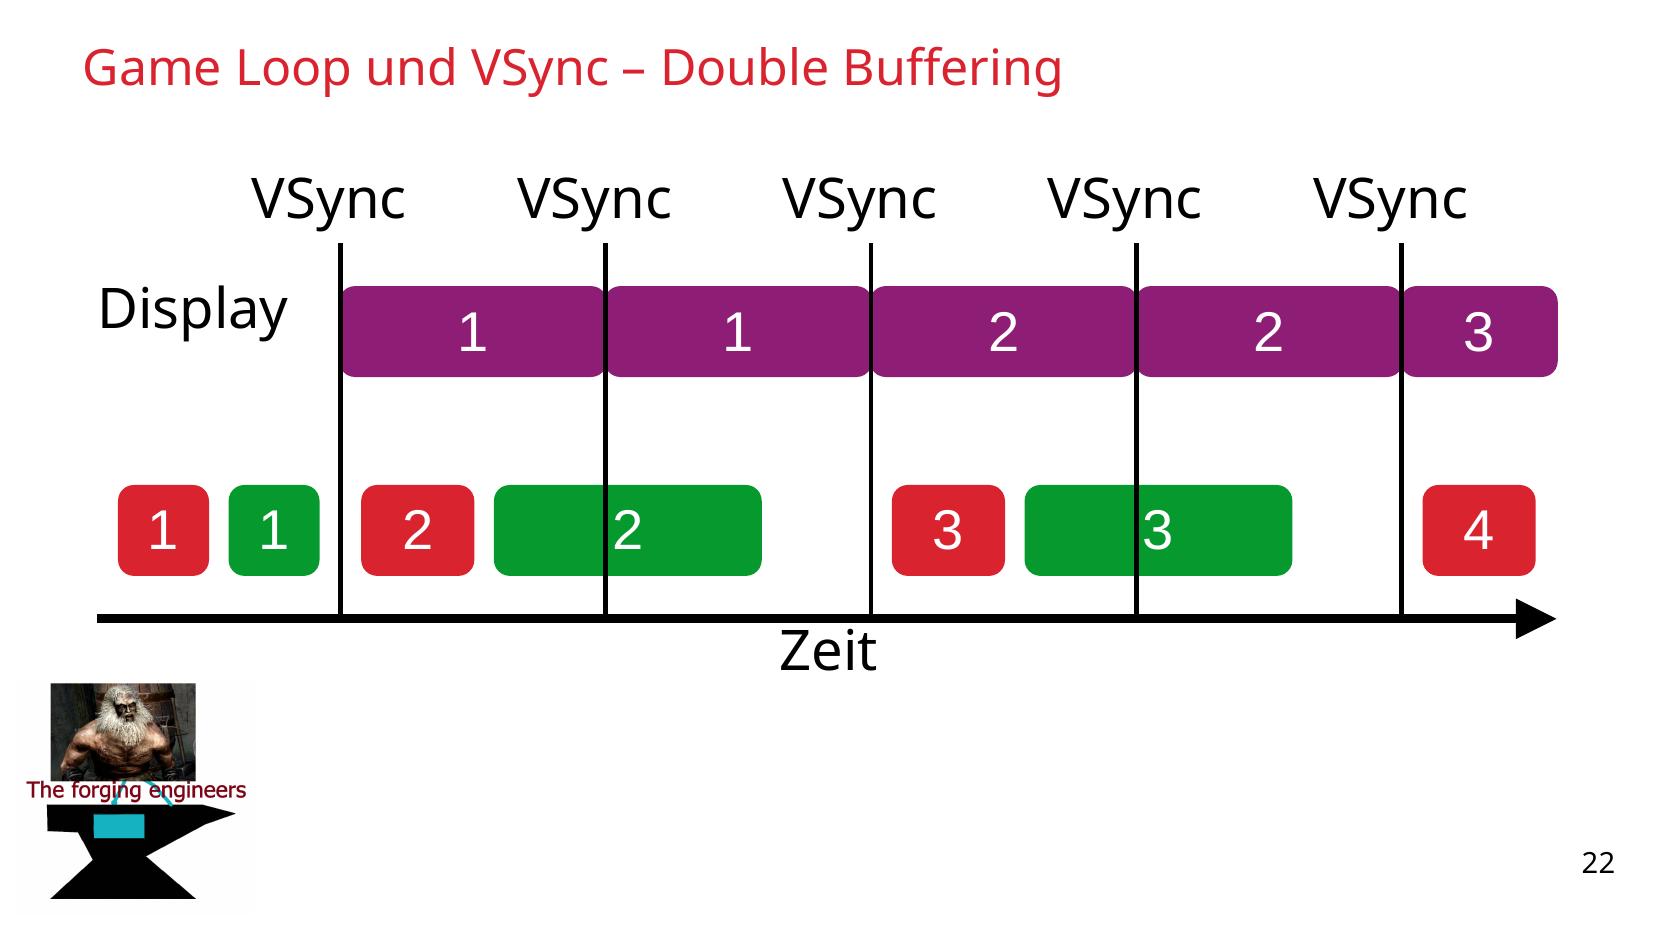

# Game Loop und VSync – Double Buffering